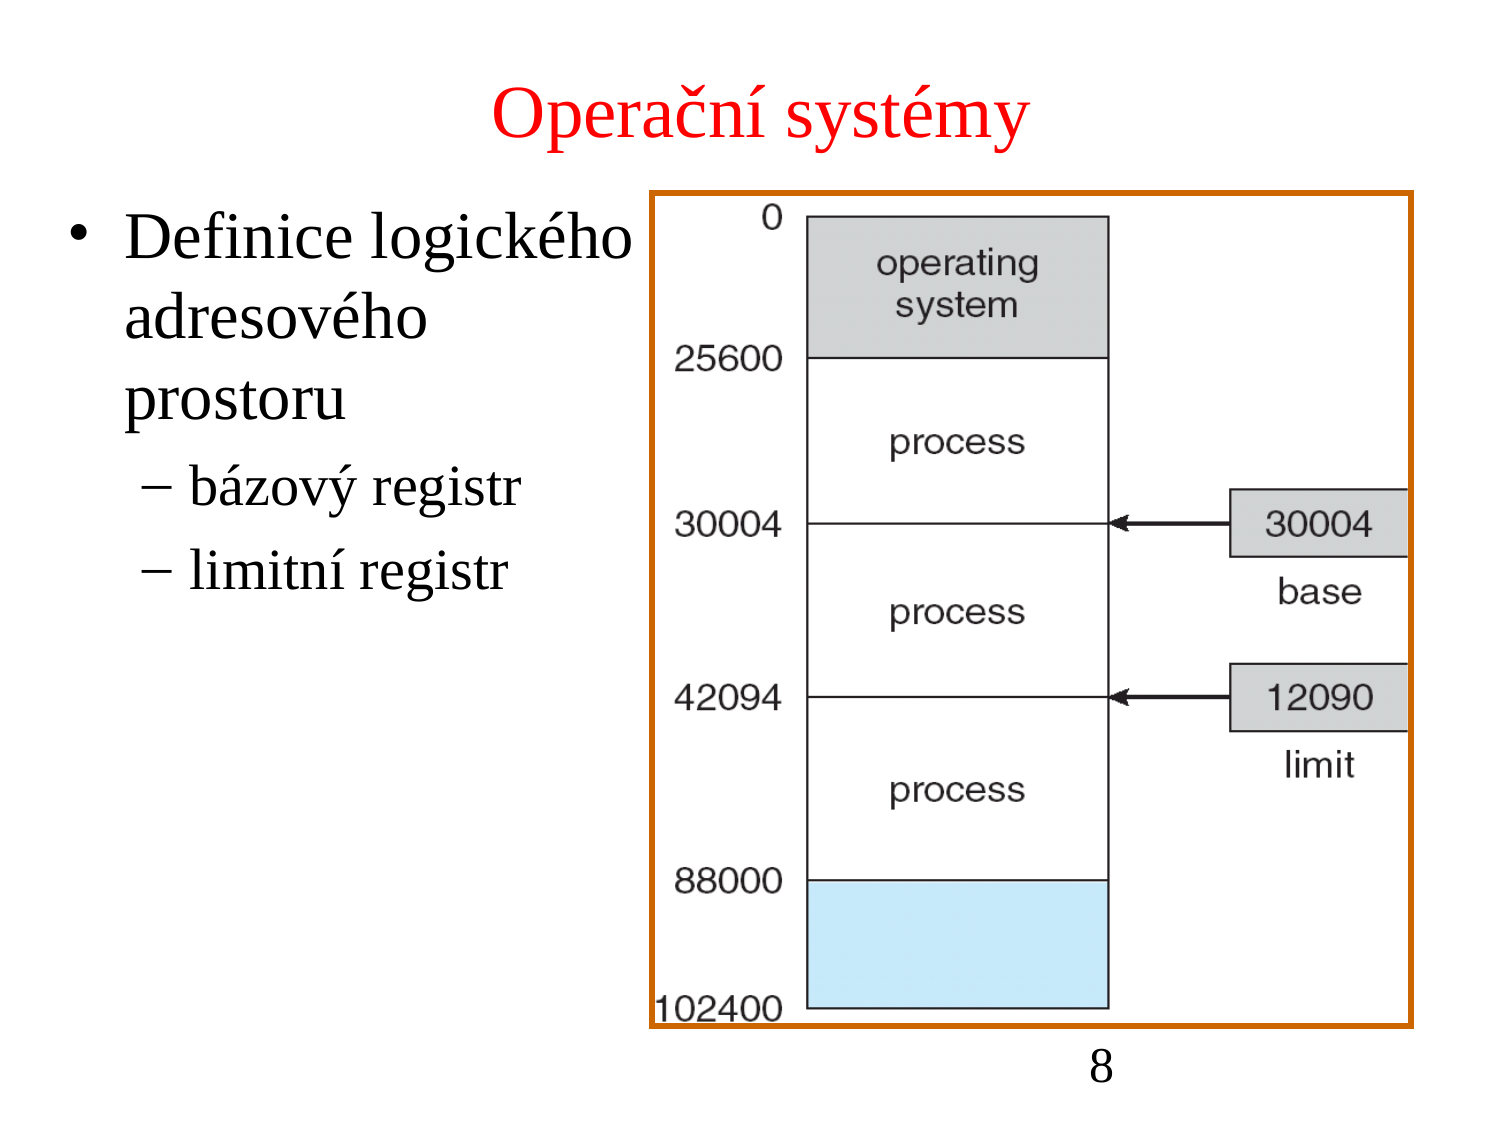

# Operační systémy
Definice logického adresového prostoru
bázový registr
limitní registr
8